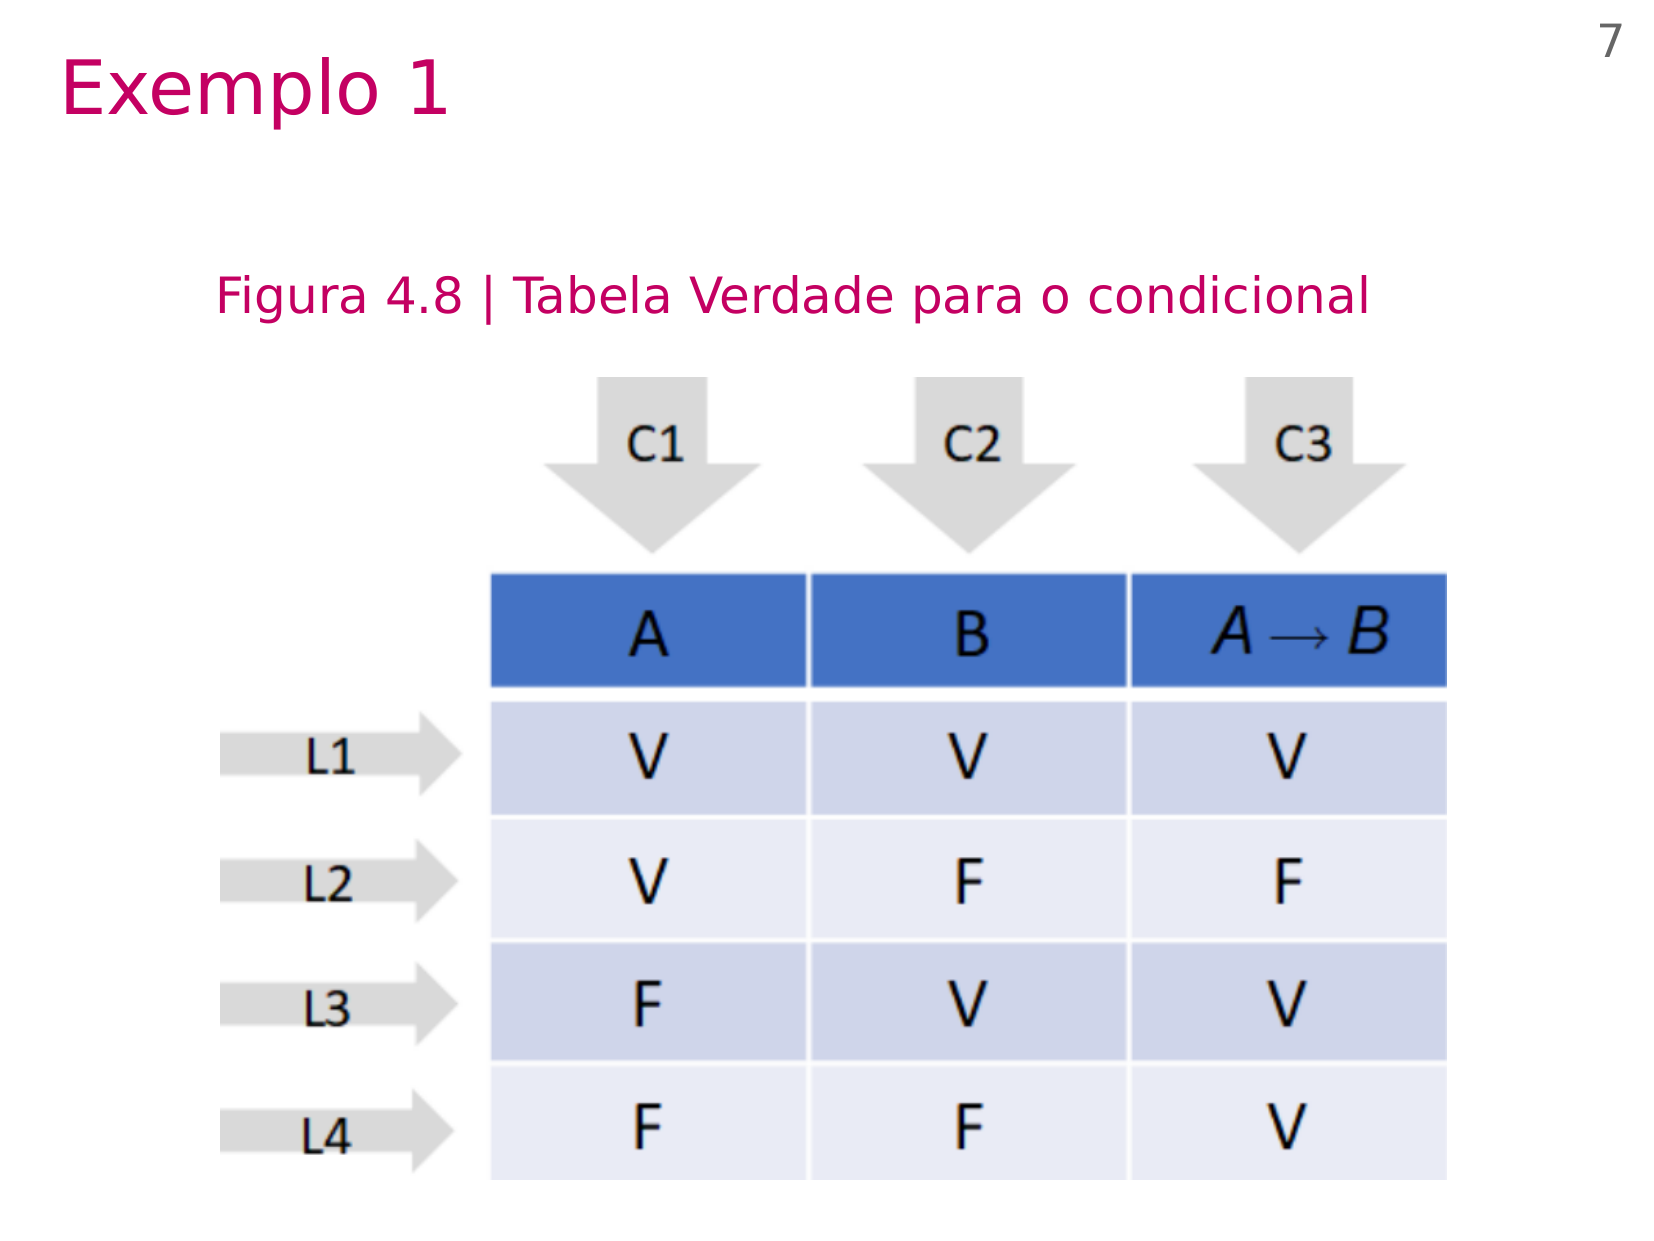

7
# Exemplo 1
Figura 4.8 | Tabela Verdade para o condicional